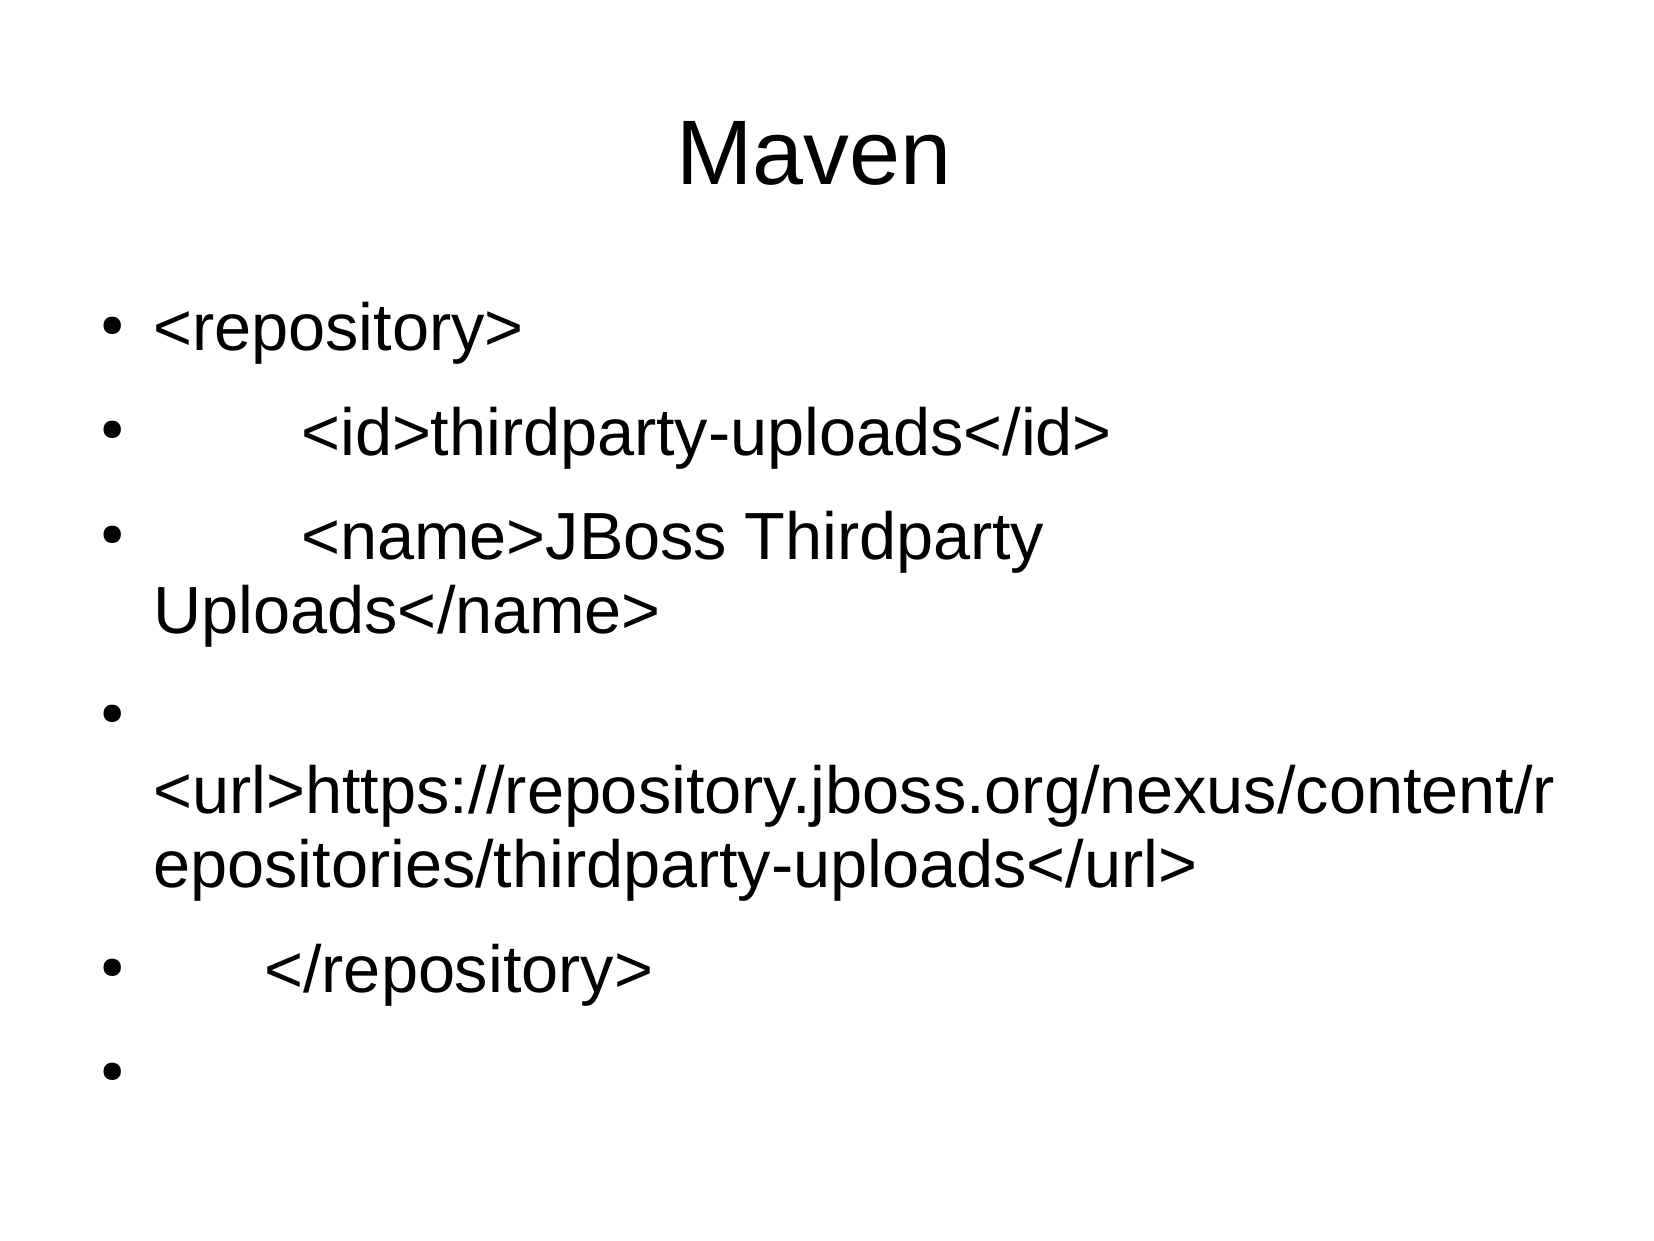

# Maven
<repository>
 <id>thirdparty-uploads</id>
 <name>JBoss Thirdparty Uploads</name>
 <url>https://repository.jboss.org/nexus/content/repositories/thirdparty-uploads</url>
 </repository>